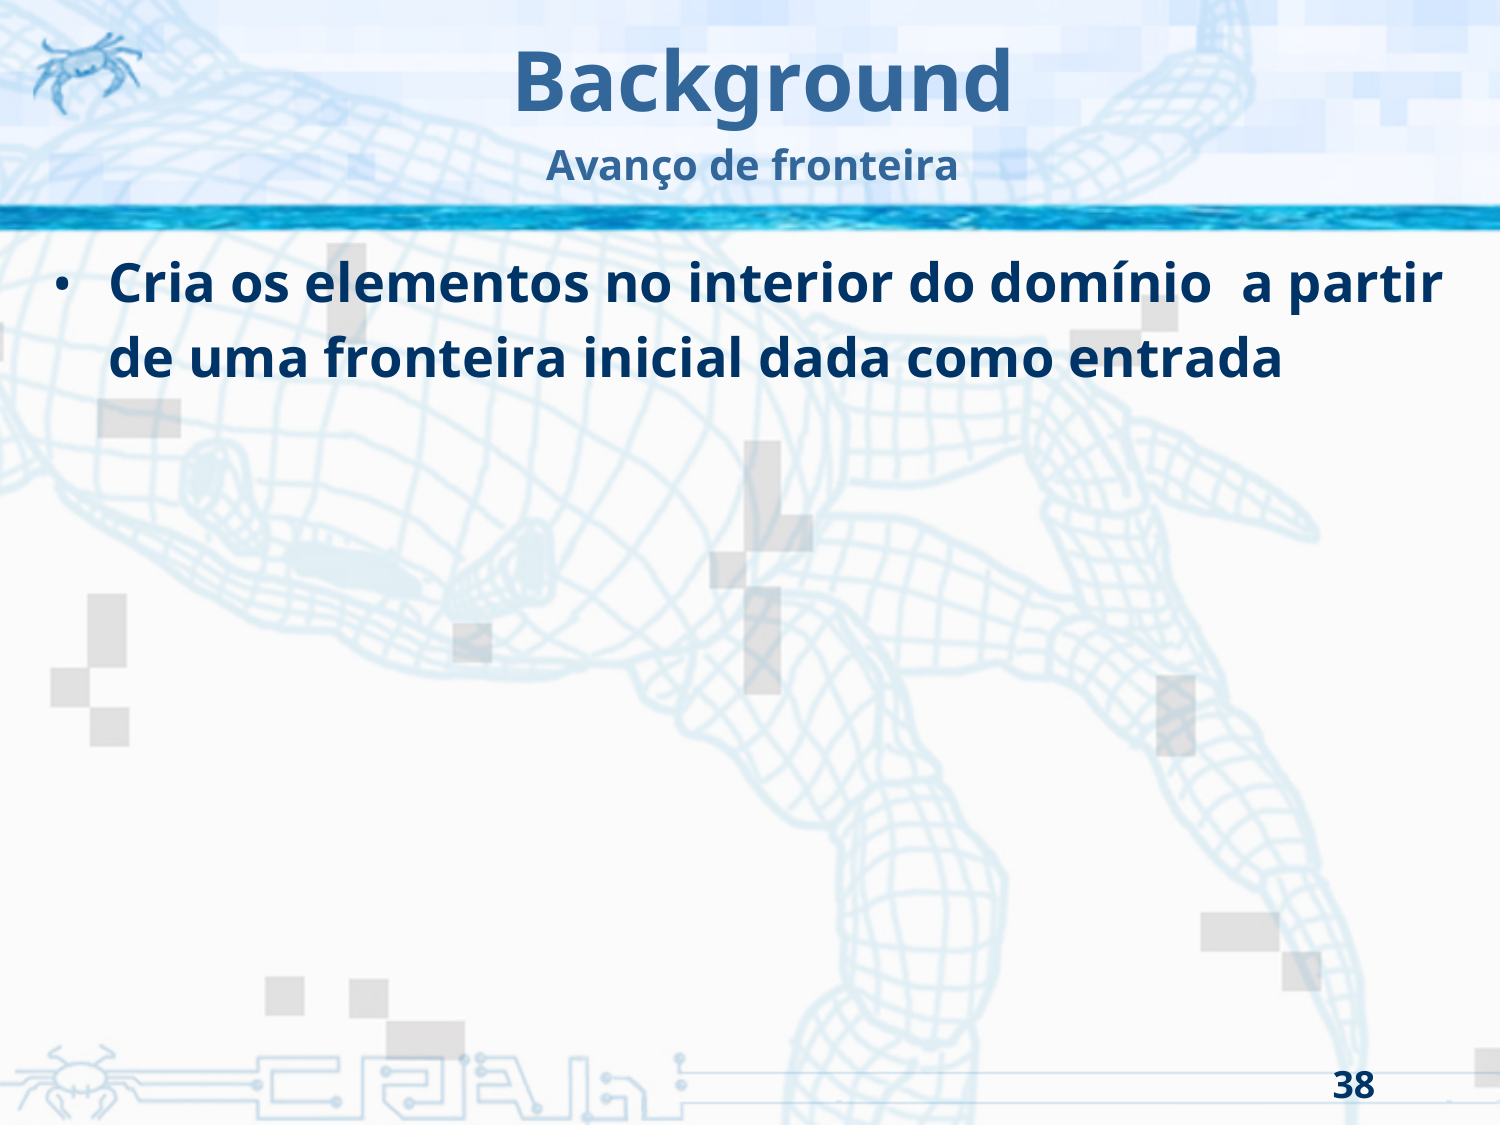

Background
Avanço de fronteira
Cria os elementos no interior do domínio a partir de uma fronteira inicial dada como entrada